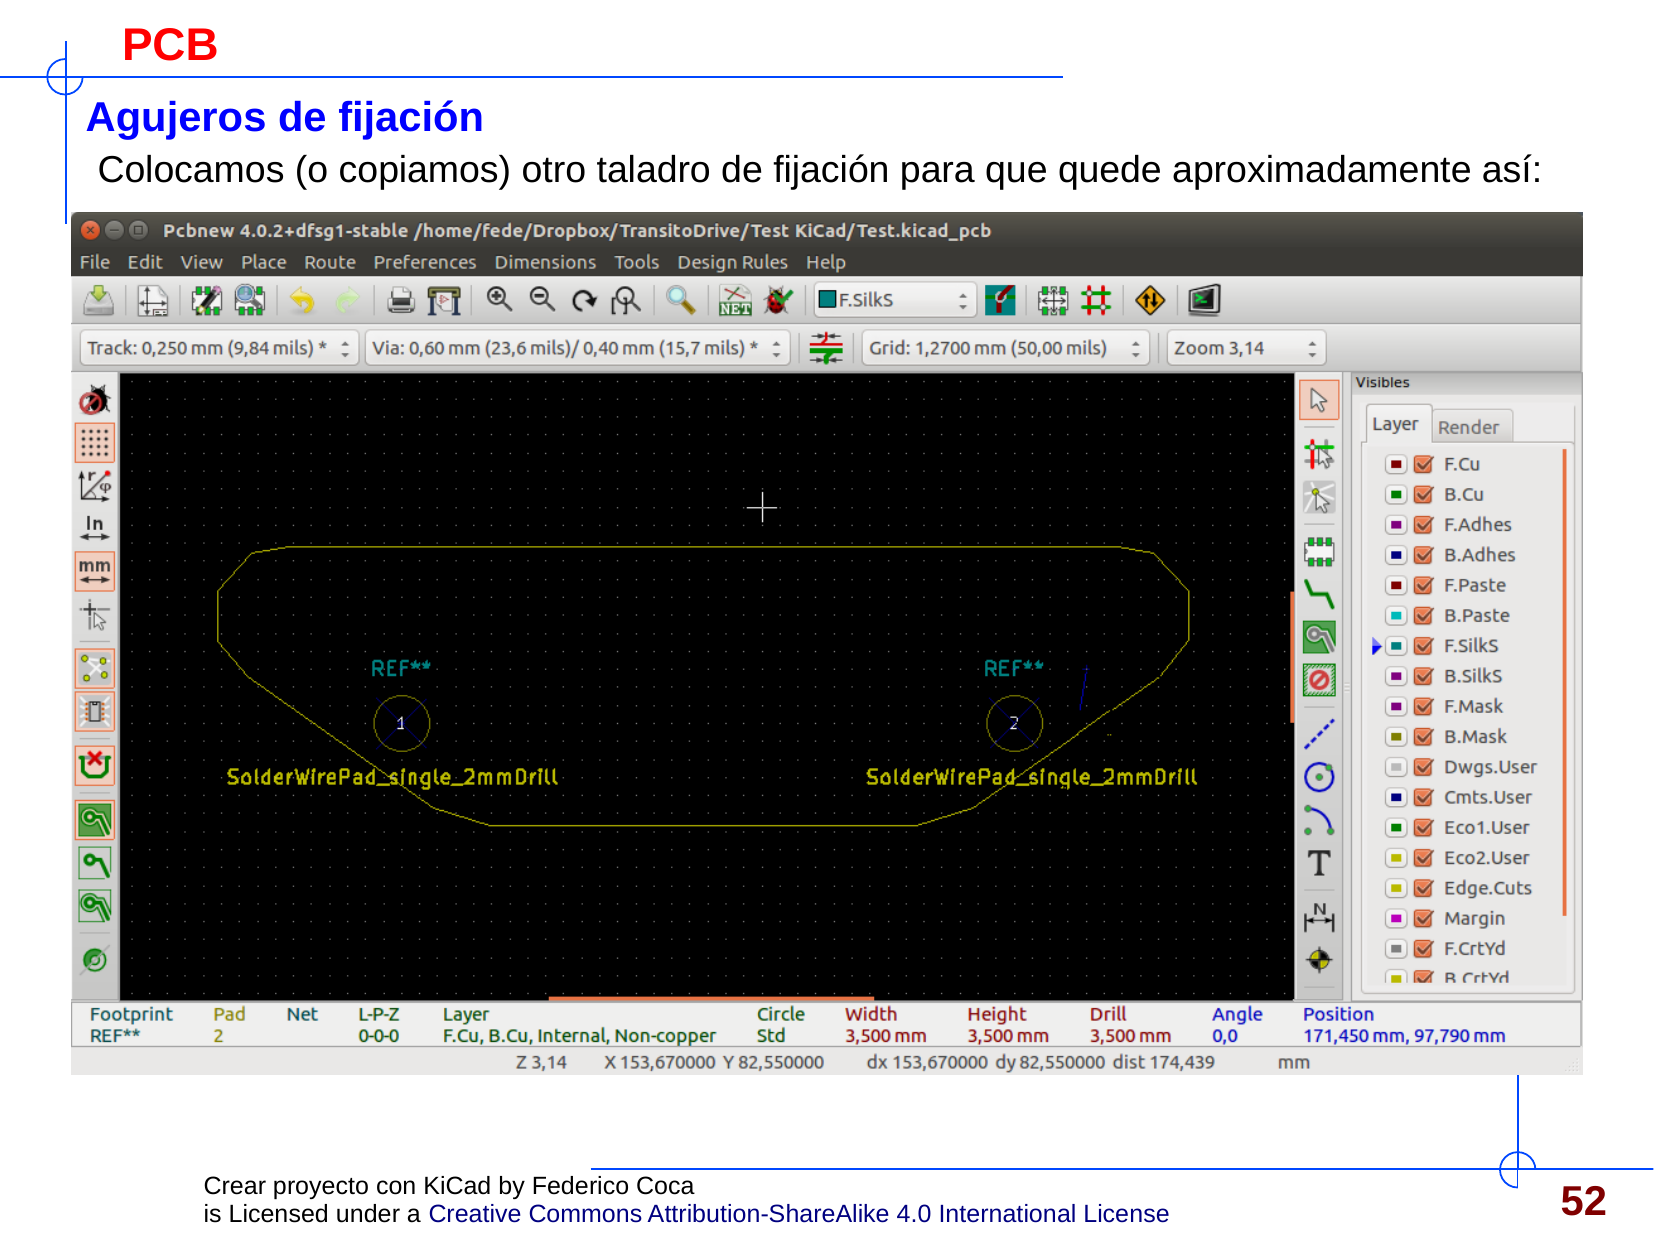

PCB
Agujeros de fijación
Colocamos (o copiamos) otro taladro de fijación para que quede aproximadamente así:
Crear proyecto con KiCad by Federico Coca
is Licensed under a Creative Commons Attribution-ShareAlike 4.0 International License